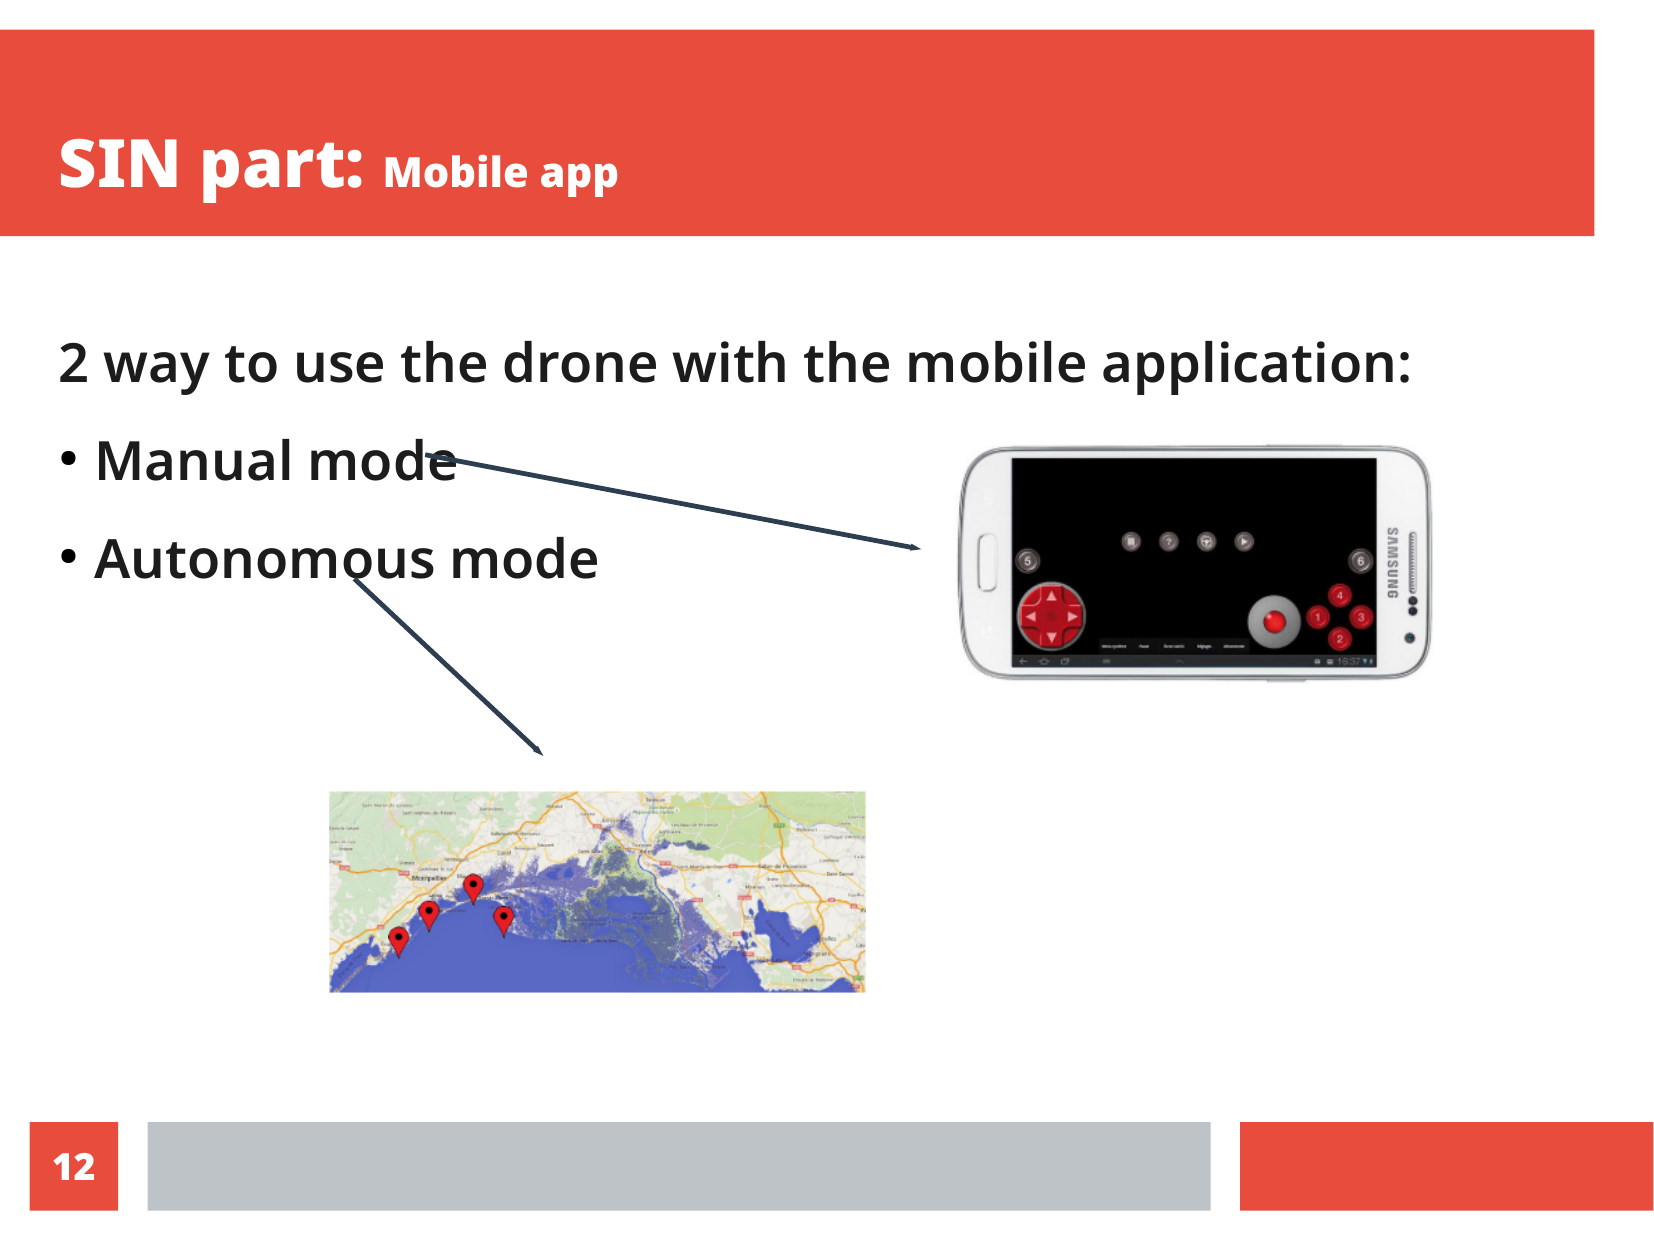

# SIN part: Mobile app
2 way to use the drone with the mobile application:
Manual mode
Autonomous mode
12